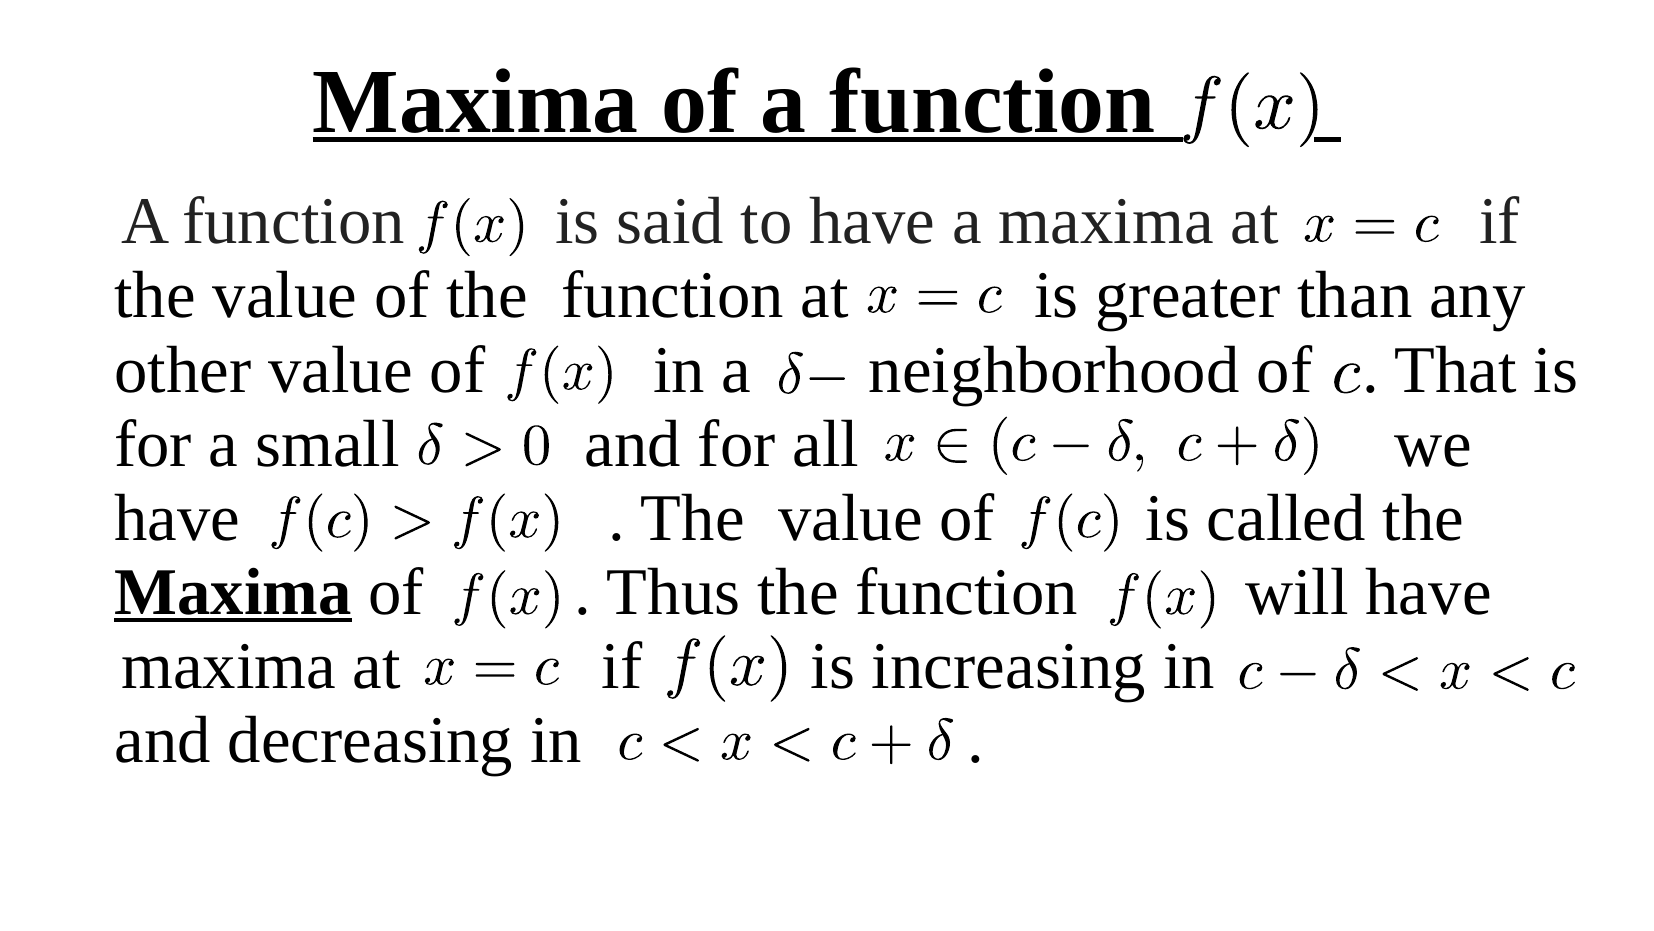

# Maxima of a function
	A function is said to have a maxima at if
 the value of the function at is greater than any
 other value of in a neighborhood of . That is
 for a small and for all we
 have . The value of is called the
 Maxima of . Thus the function will have
	maxima at if is increasing in
 and decreasing in .